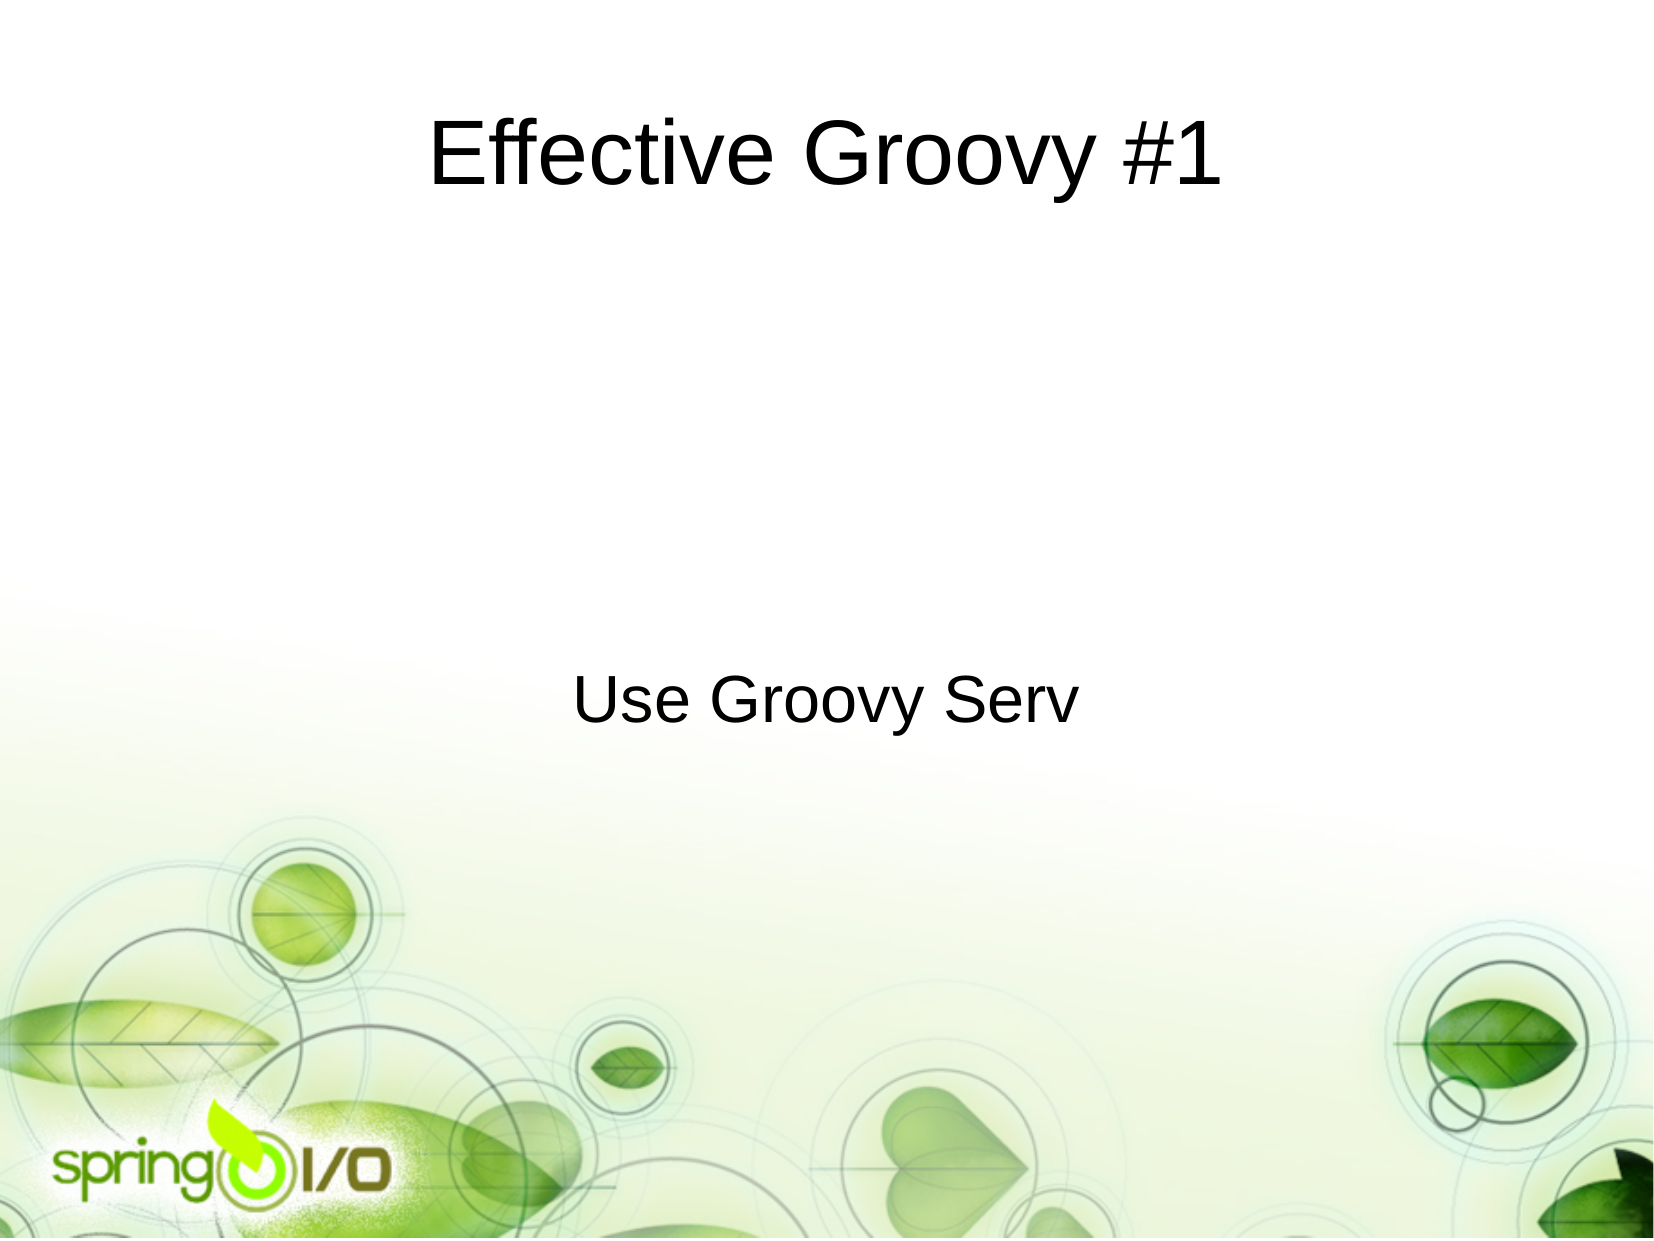

# Effective Groovy #1
Use Groovy Serv